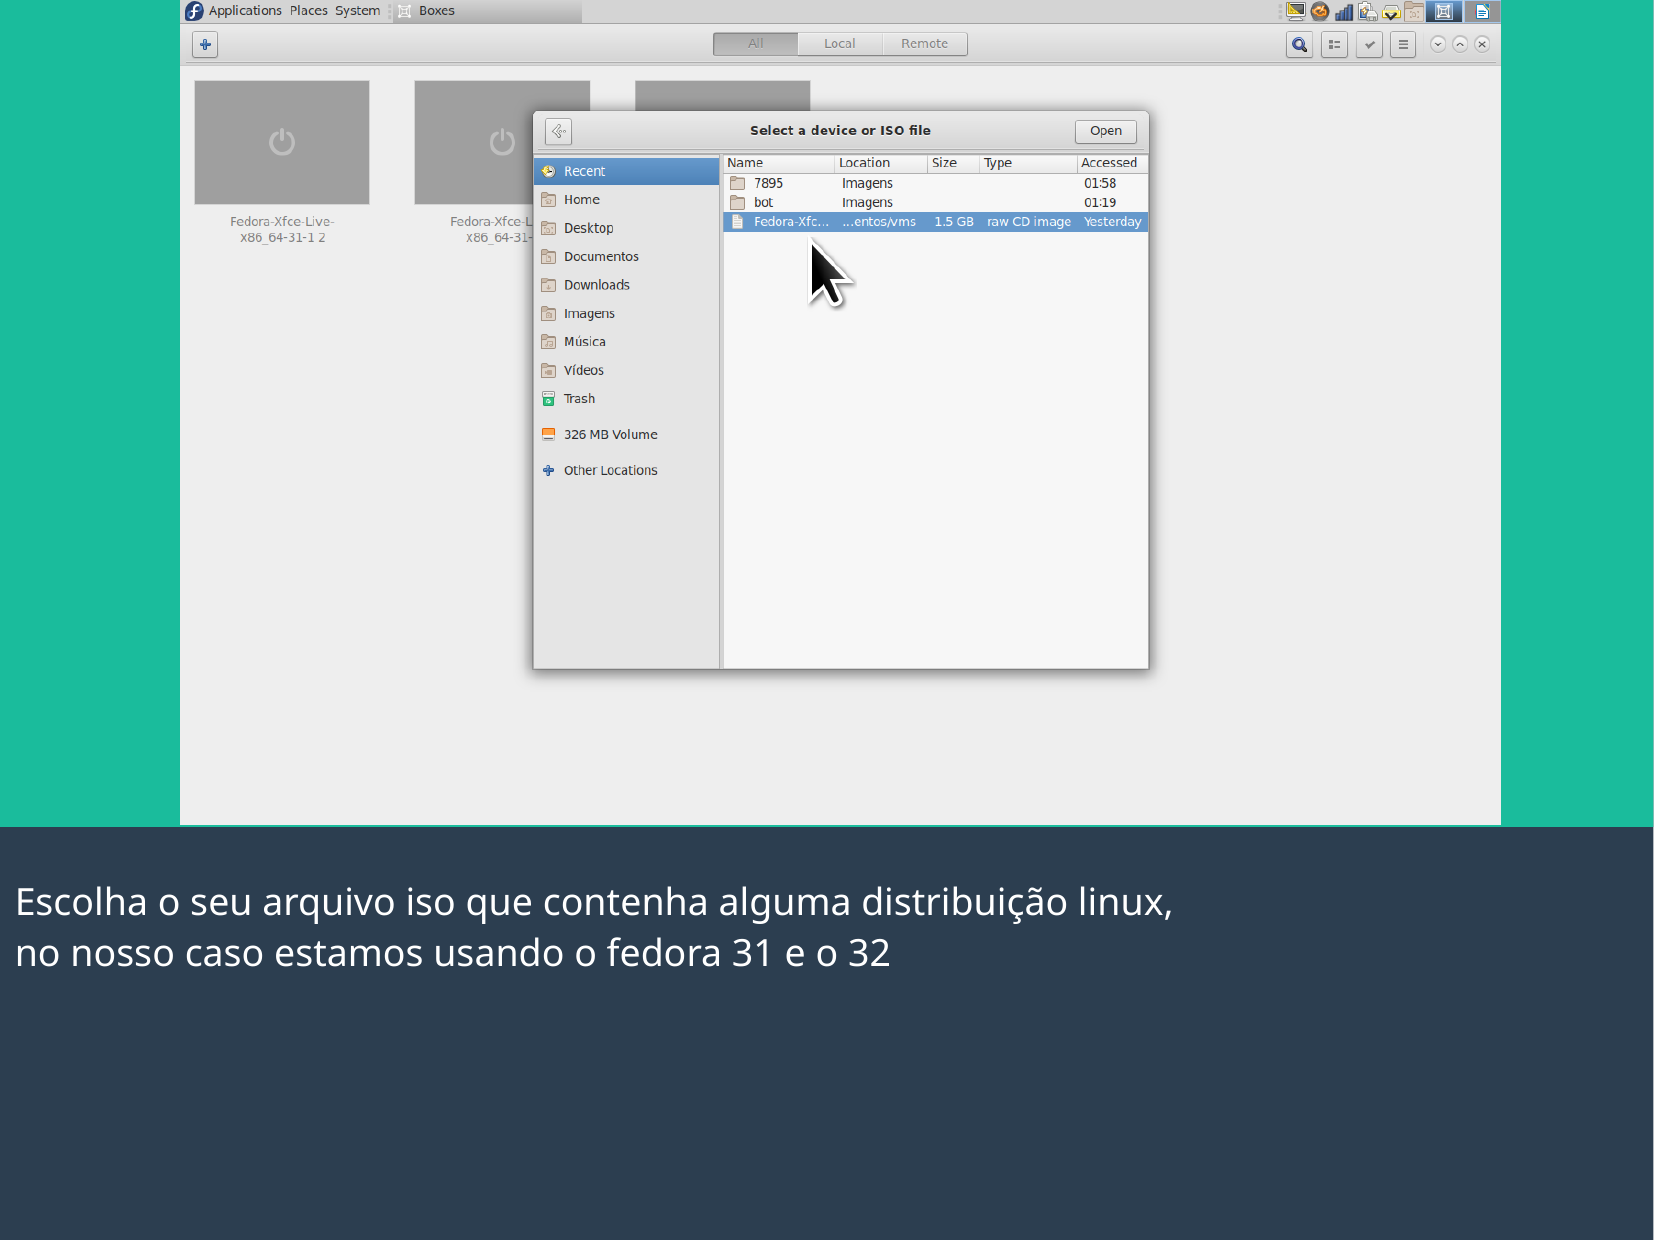

Escolha o seu arquivo iso que contenha alguma distribuição linux,
no nosso caso estamos usando o fedora 31 e o 32